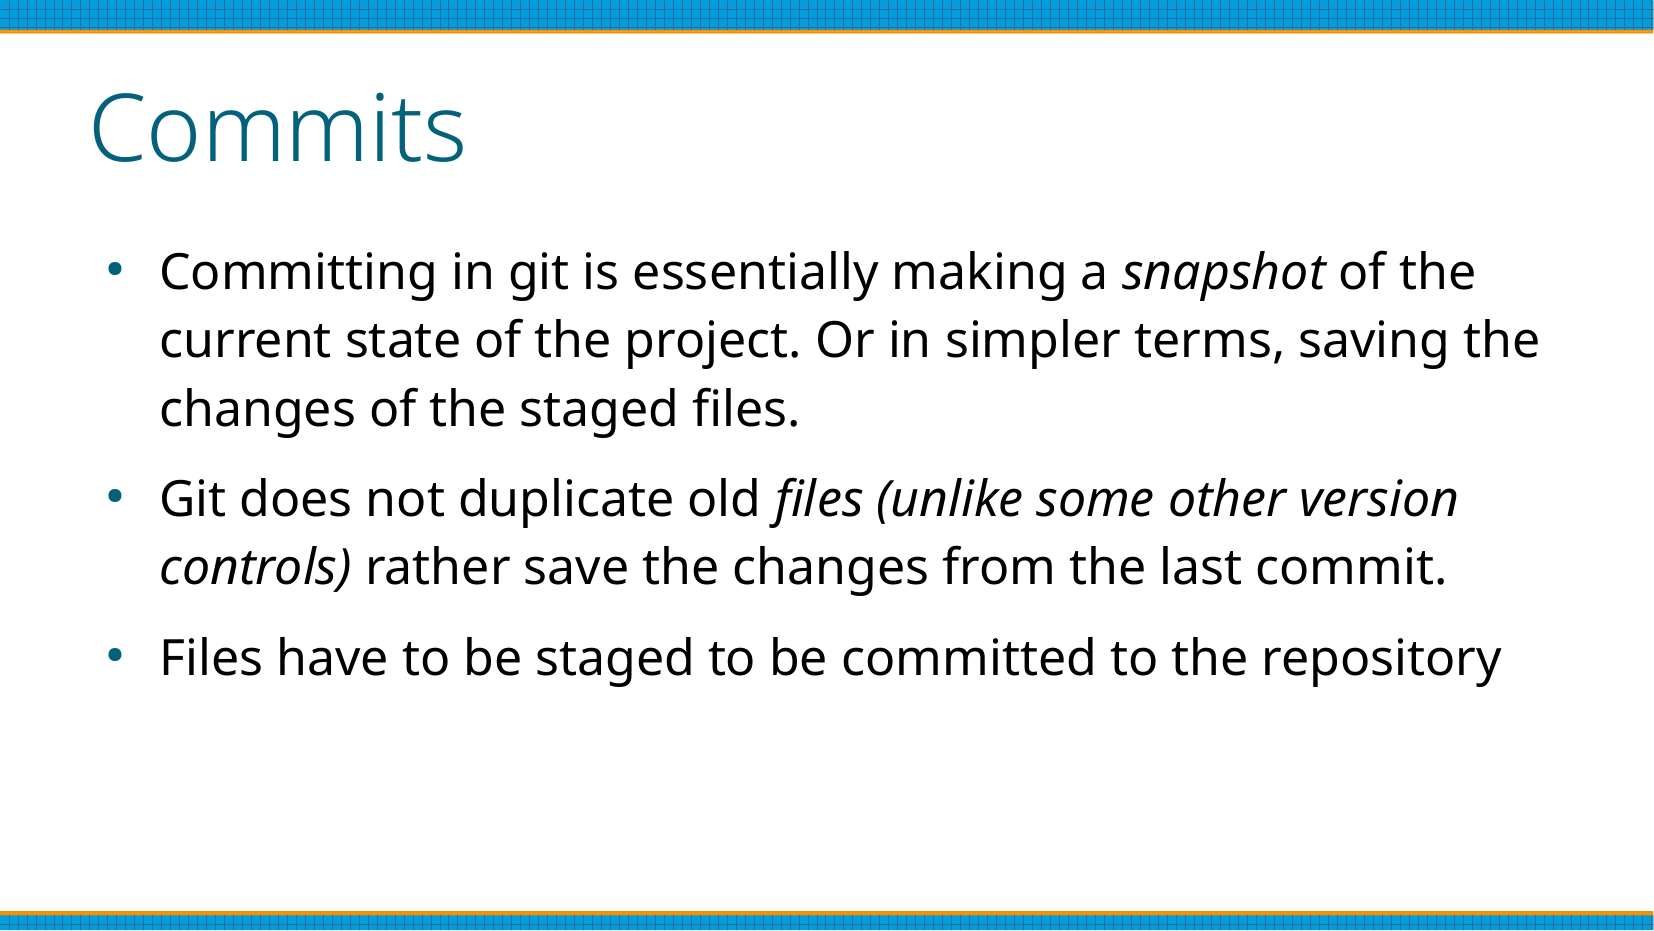

# Commits
Committing in git is essentially making a snapshot of the current state of the project. Or in simpler terms, saving the changes of the staged files.
Git does not duplicate old files (unlike some other version controls) rather save the changes from the last commit.
Files have to be staged to be committed to the repository